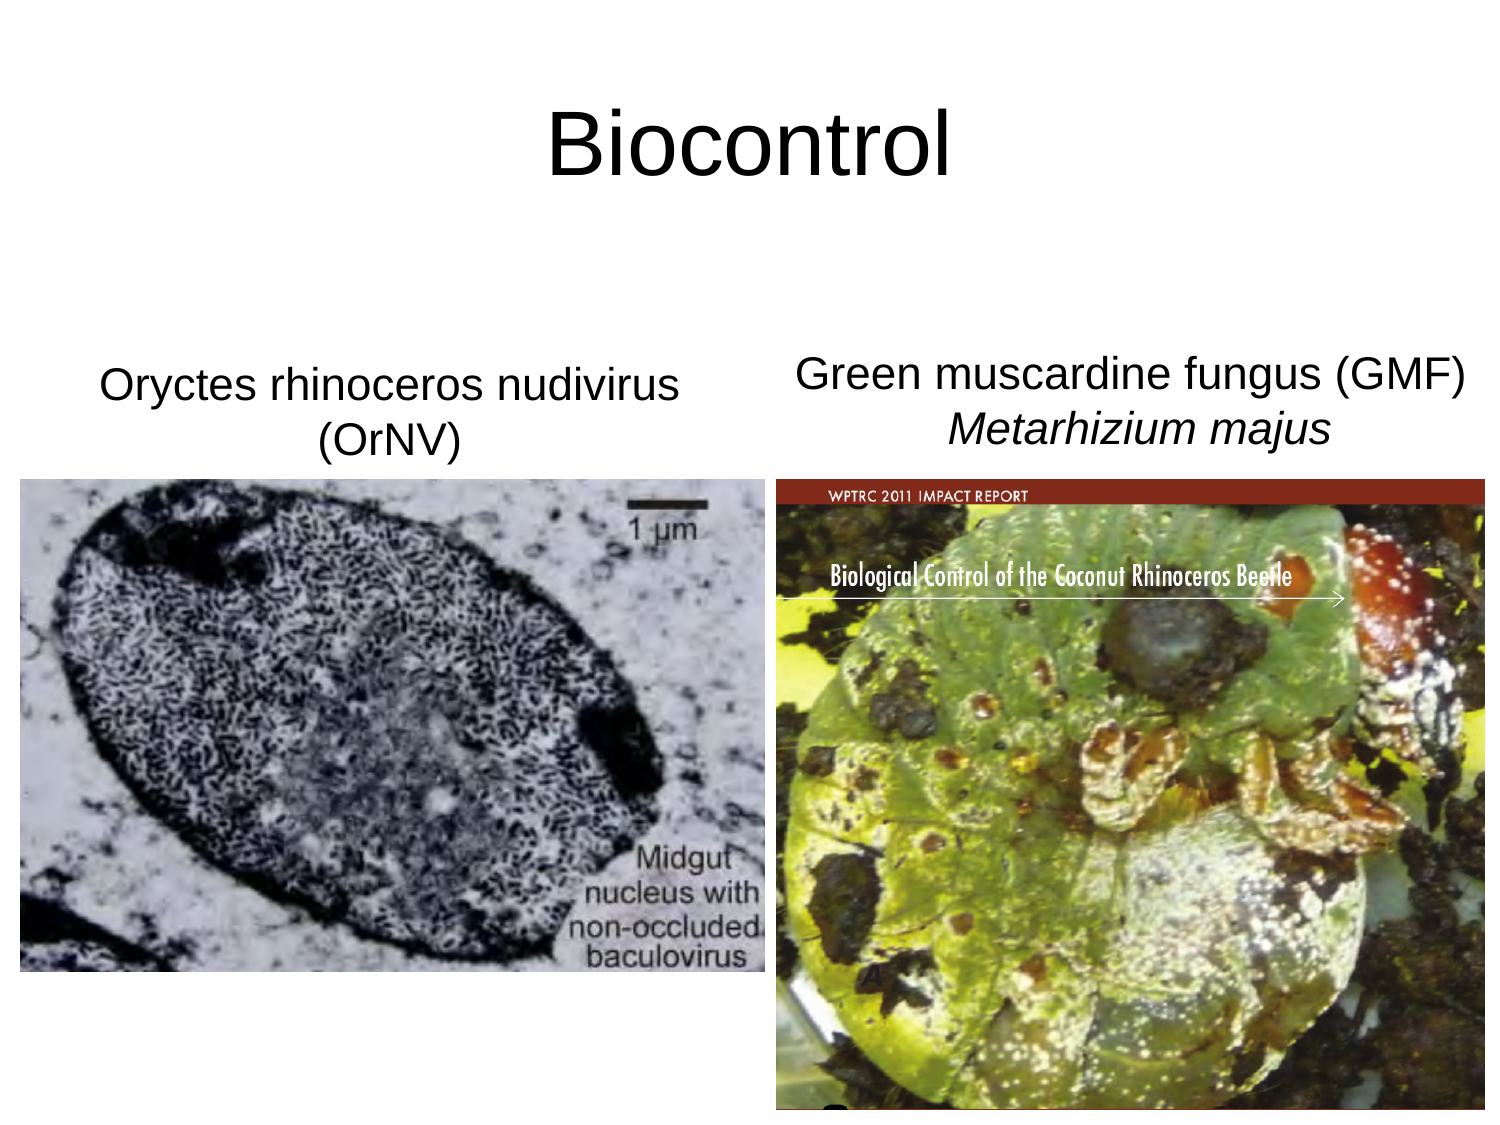

Biocontrol
Green muscardine fungus (GMF)
Metarhizium majus
Oryctes rhinoceros nudivirus (OrNV)